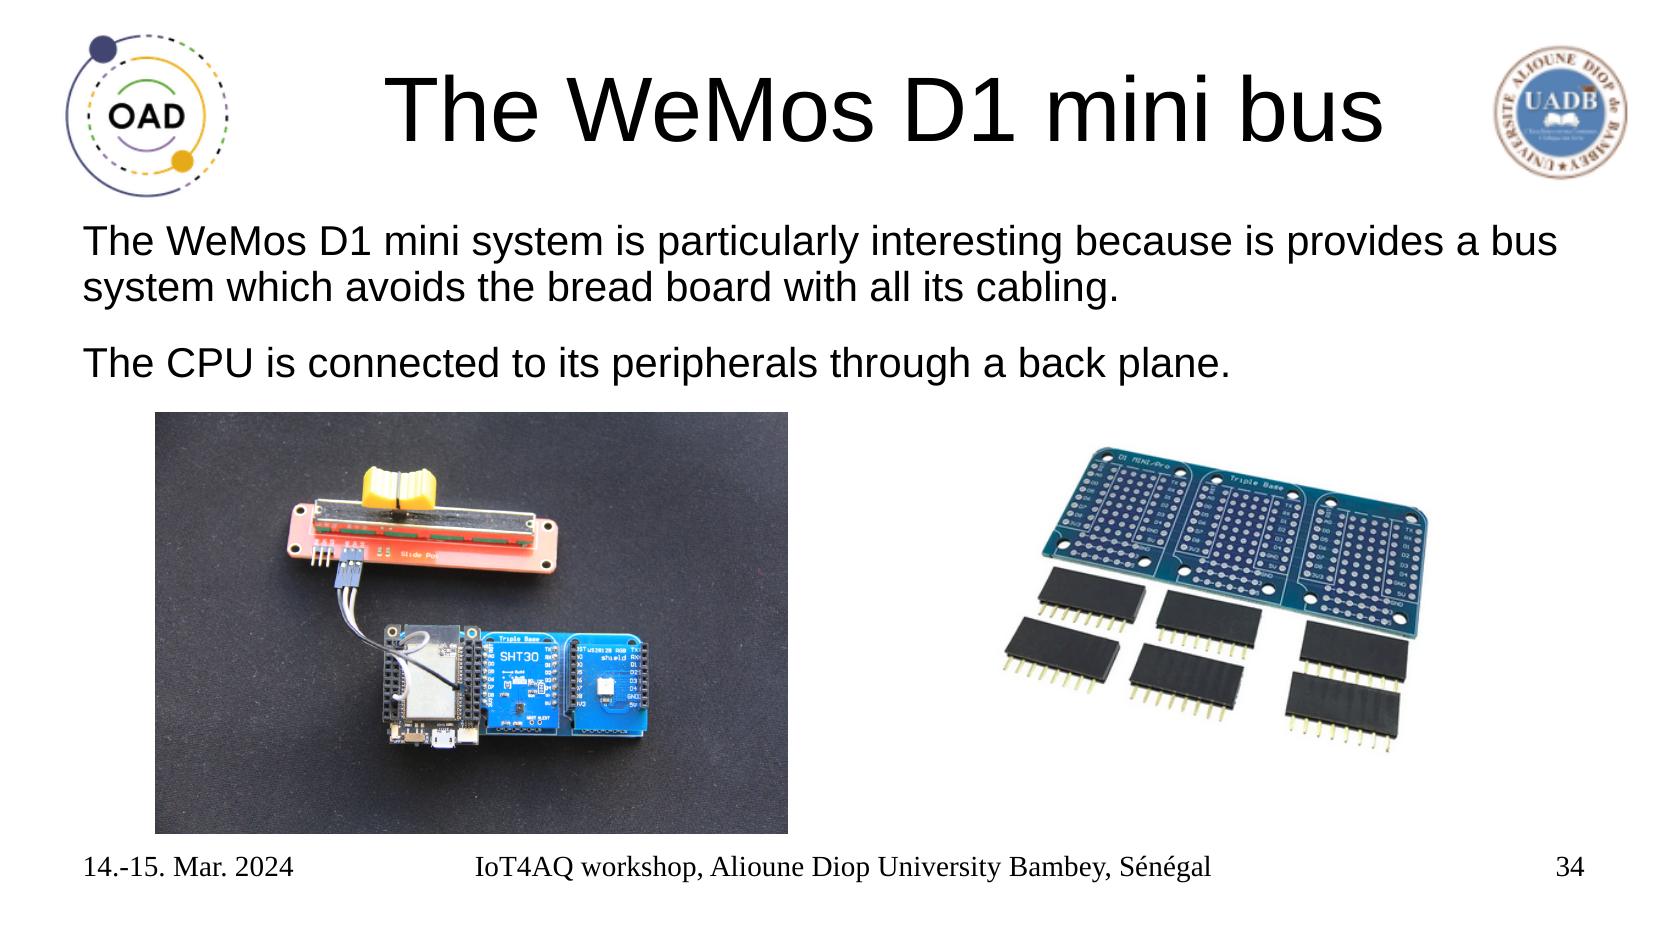

# The WeMos D1 mini bus
The WeMos D1 mini system is particularly interesting because is provides a bus system which avoids the bread board with all its cabling.
The CPU is connected to its peripherals through a back plane.
14.-15. Mar. 2024
IoT4AQ workshop, Alioune Diop University Bambey, Sénégal
34